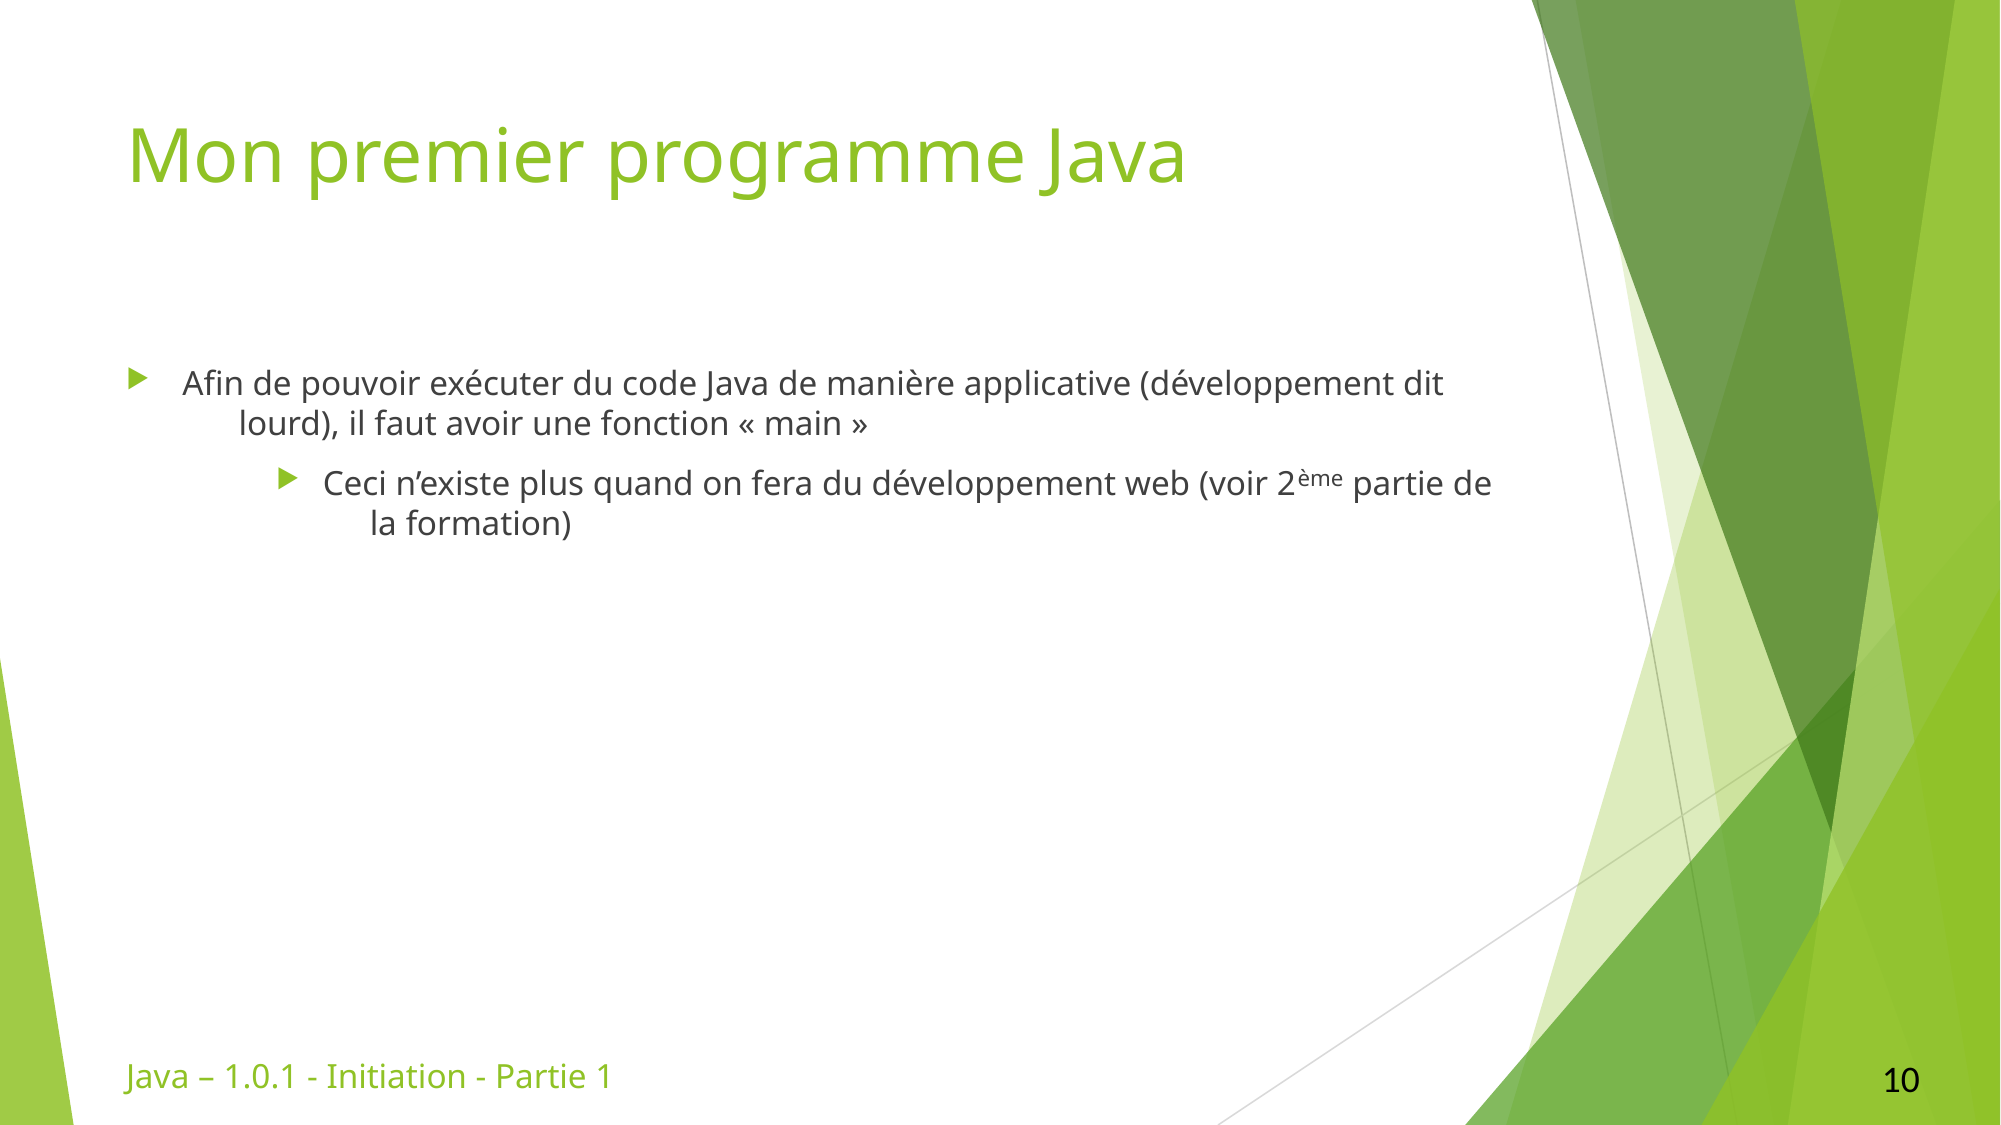

# Mon premier programme Java
Afin de pouvoir exécuter du code Java de manière applicative (développement dit lourd), il faut avoir une fonction « main »
Ceci n’existe plus quand on fera du développement web (voir 2ème partie de la formation)
Java – 1.0.1 - Initiation - Partie 1